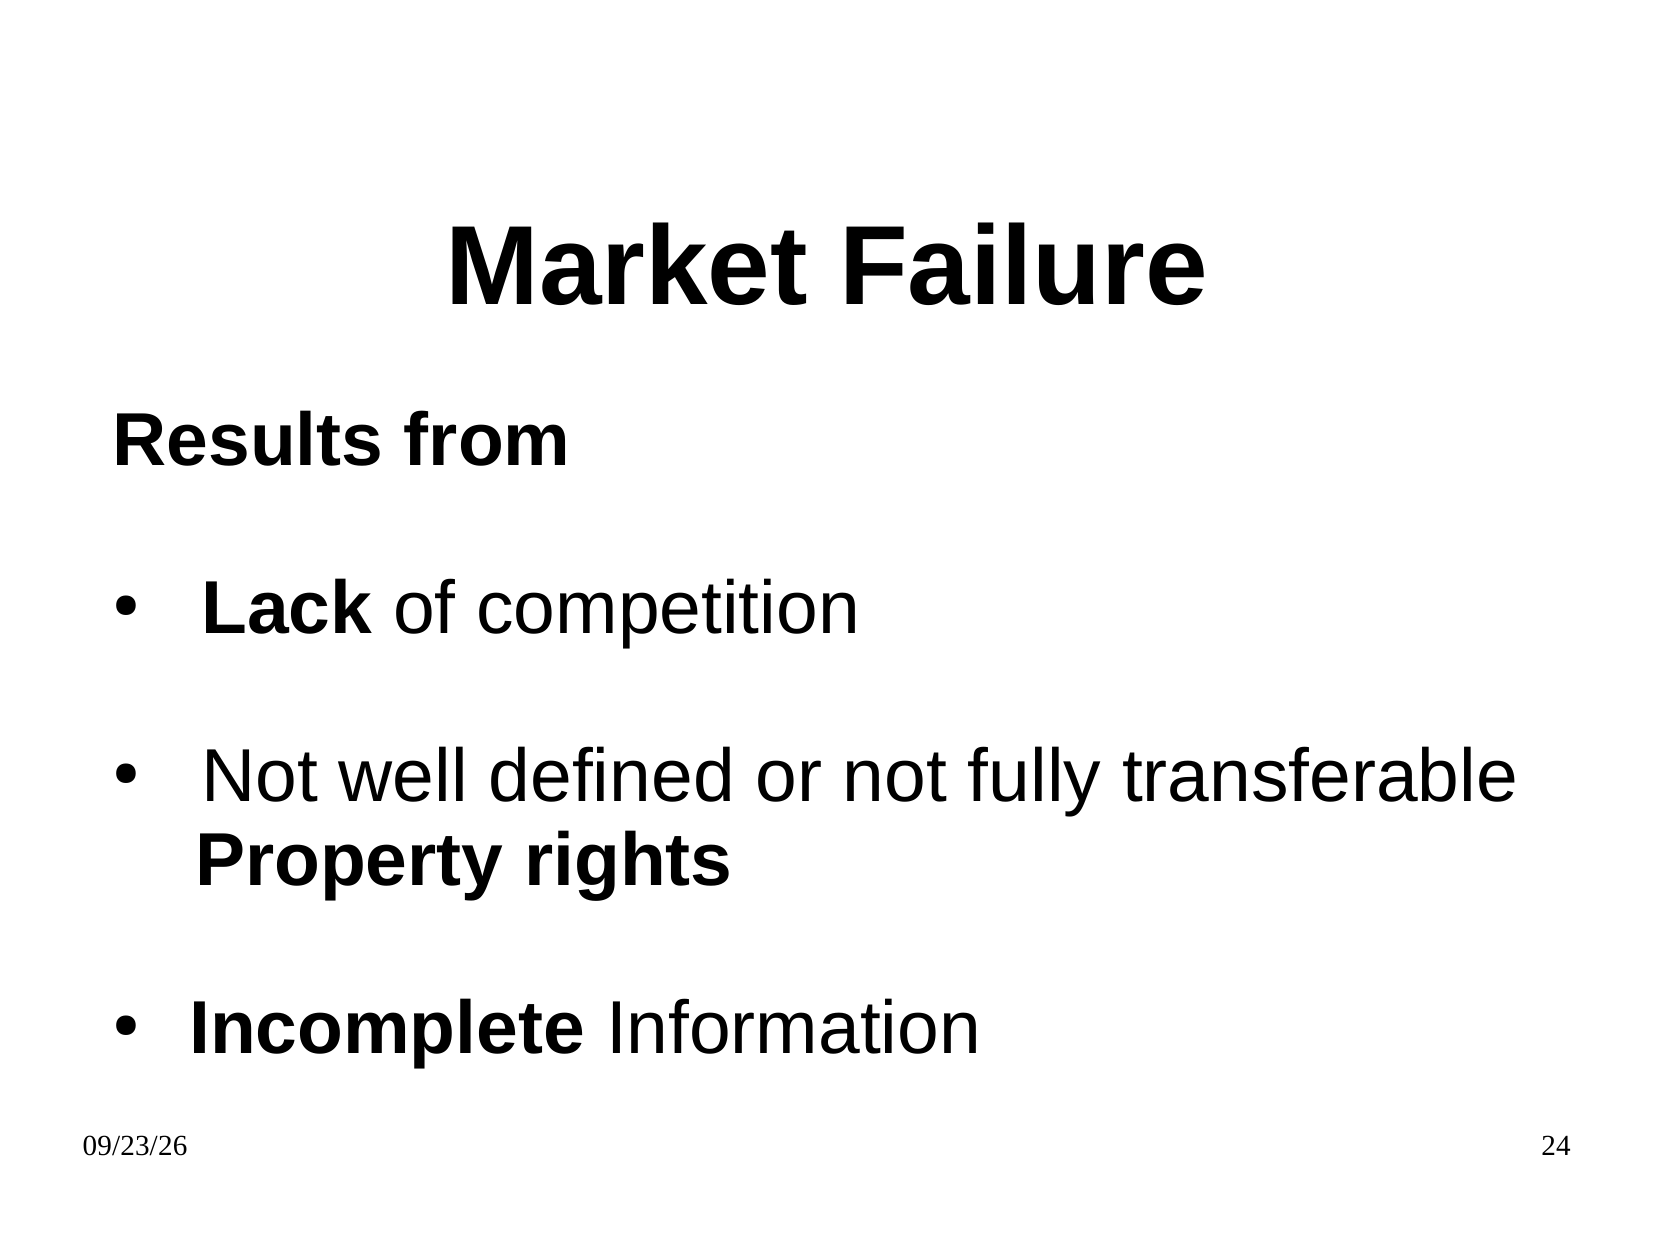

# Market Failure
Results from
 Lack of competition
 Not well defined or not fully transferable
 Property rights
 Incomplete Information
24